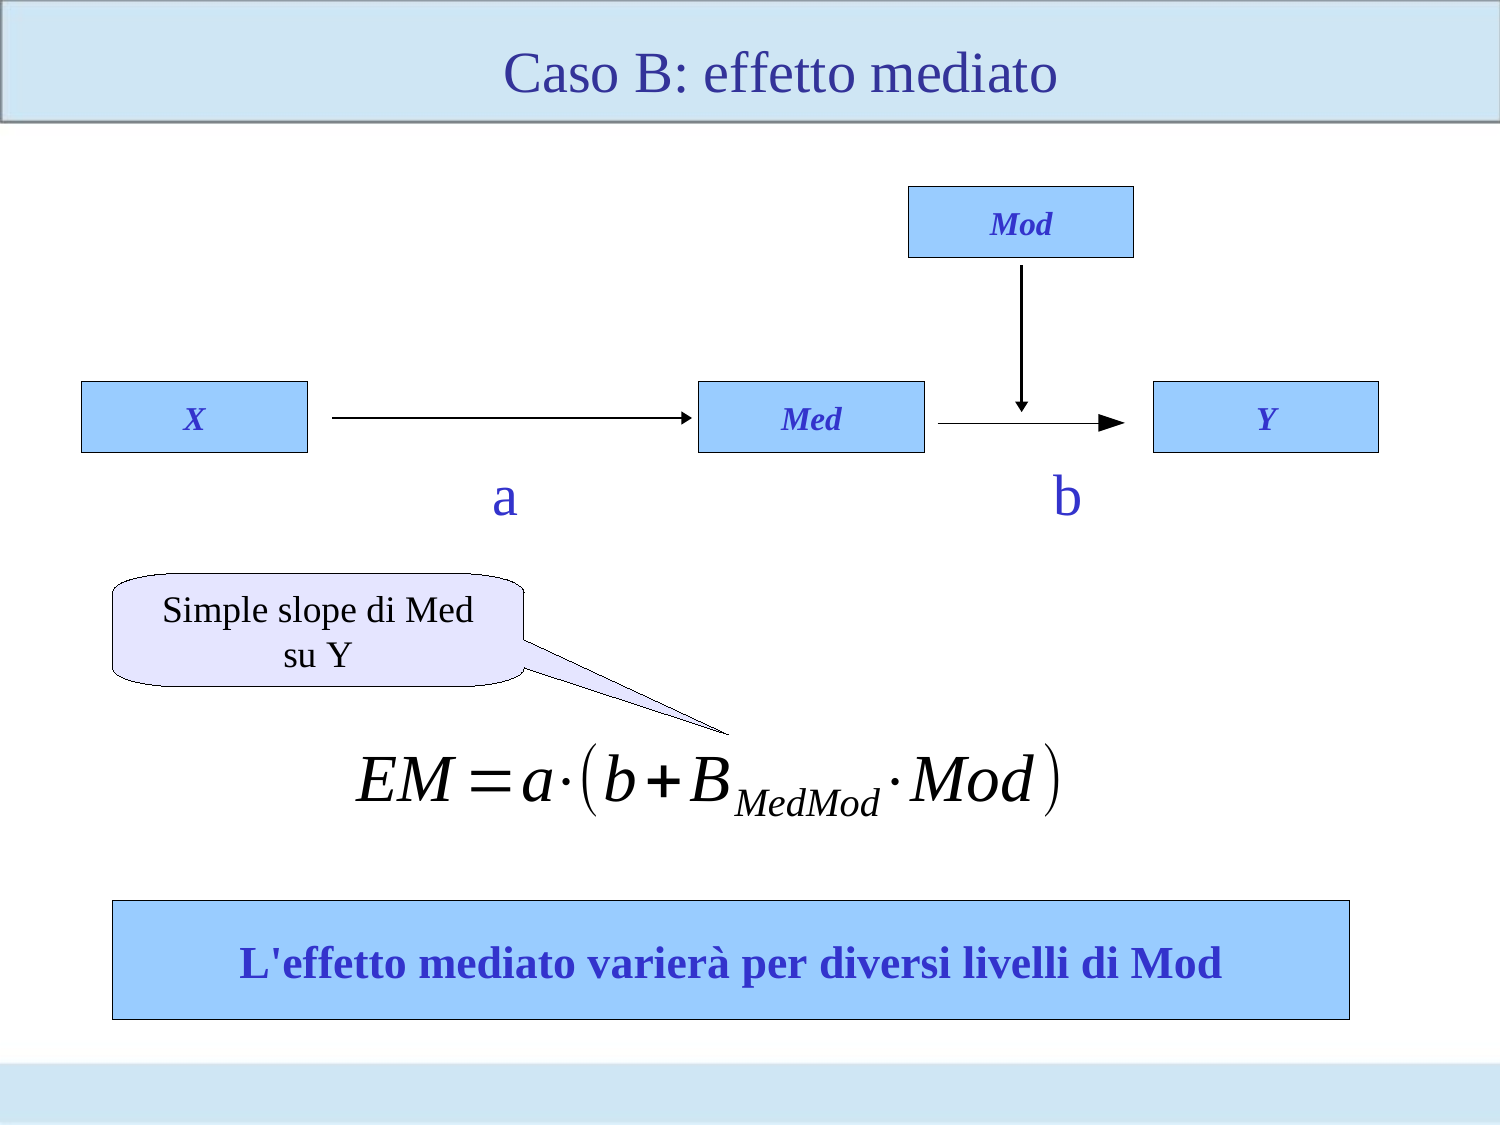

# Caso B: effetto mediato
Mod
X
Med
Y
a
b
Simple slope di Med su Y
L'effetto mediato varierà per diversi livelli di Mod